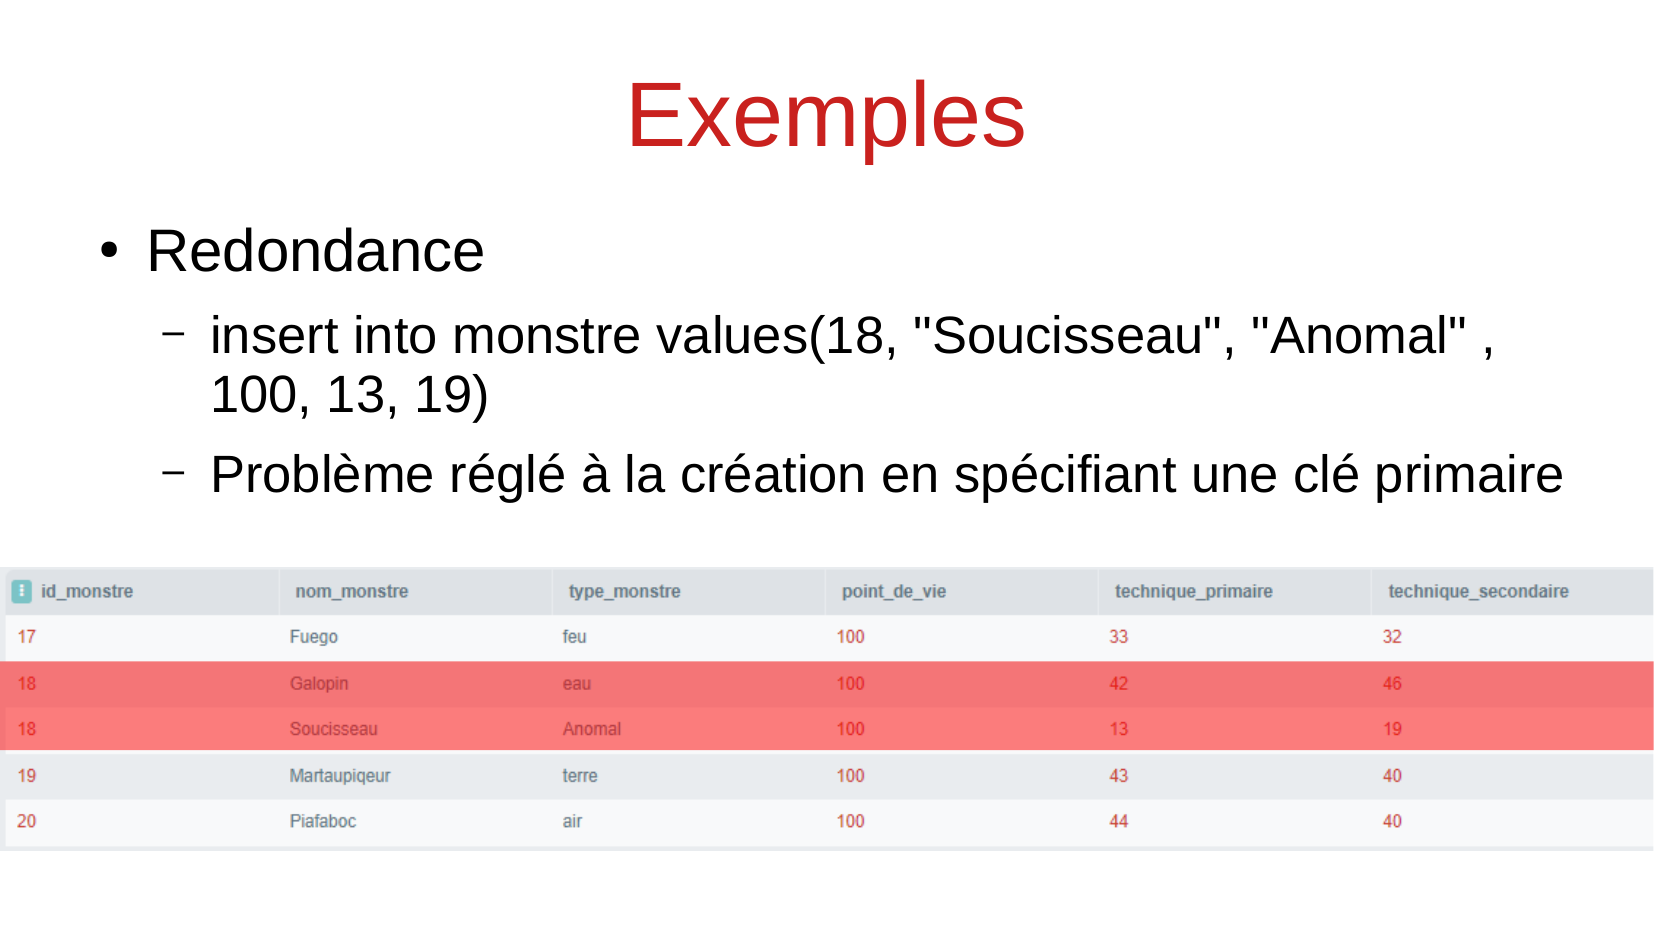

# Exemples
Redondance
insert into monstre values(18, "Soucisseau", "Anomal" , 100, 13, 19)
Problème réglé à la création en spécifiant une clé primaire